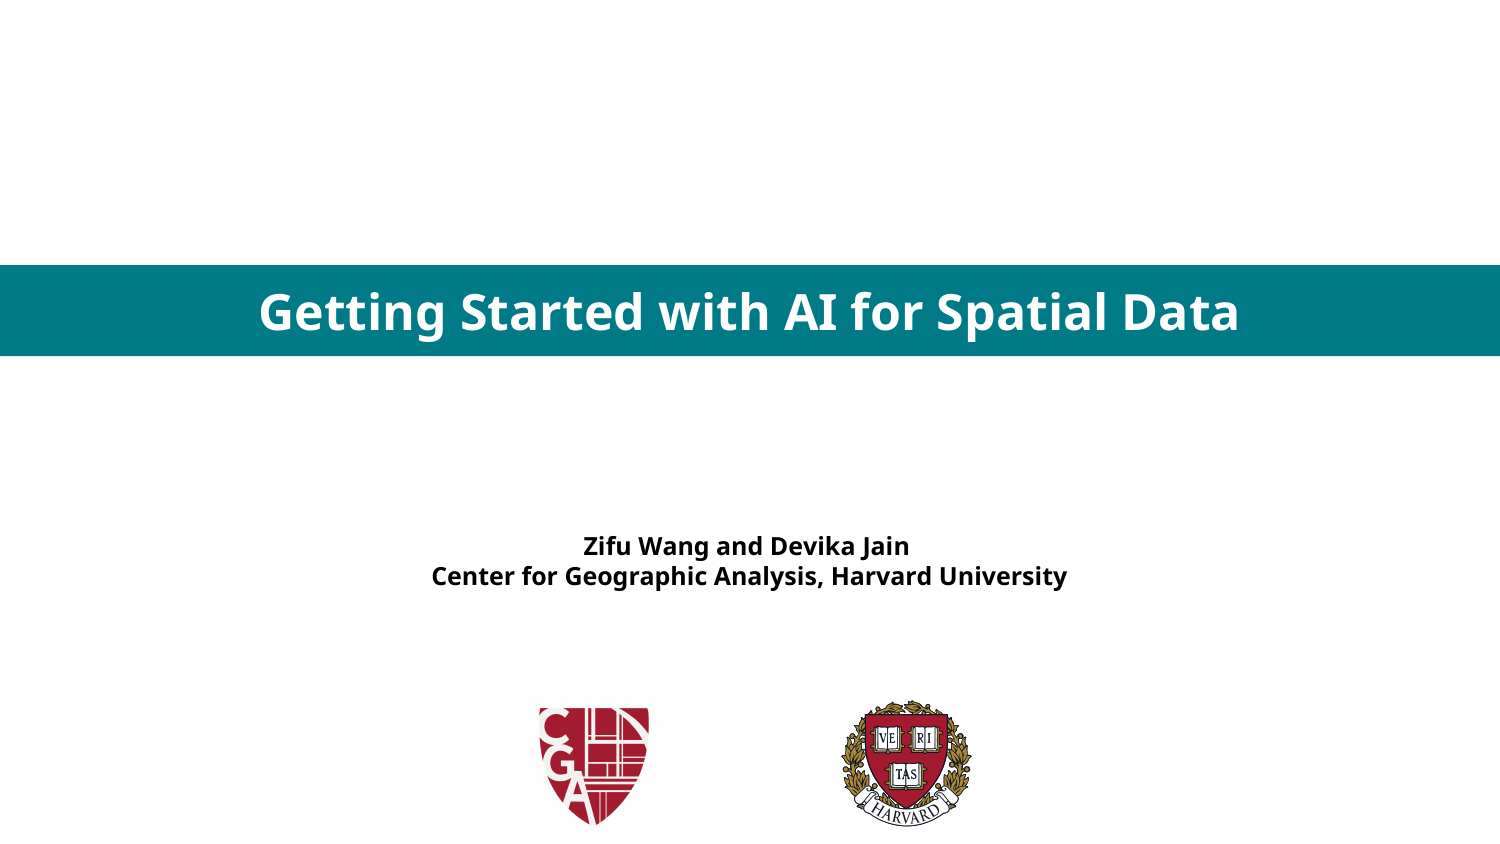

Getting Started with AI for Spatial Data
Zifu Wang and Devika Jain
Center for Geographic Analysis, Harvard University